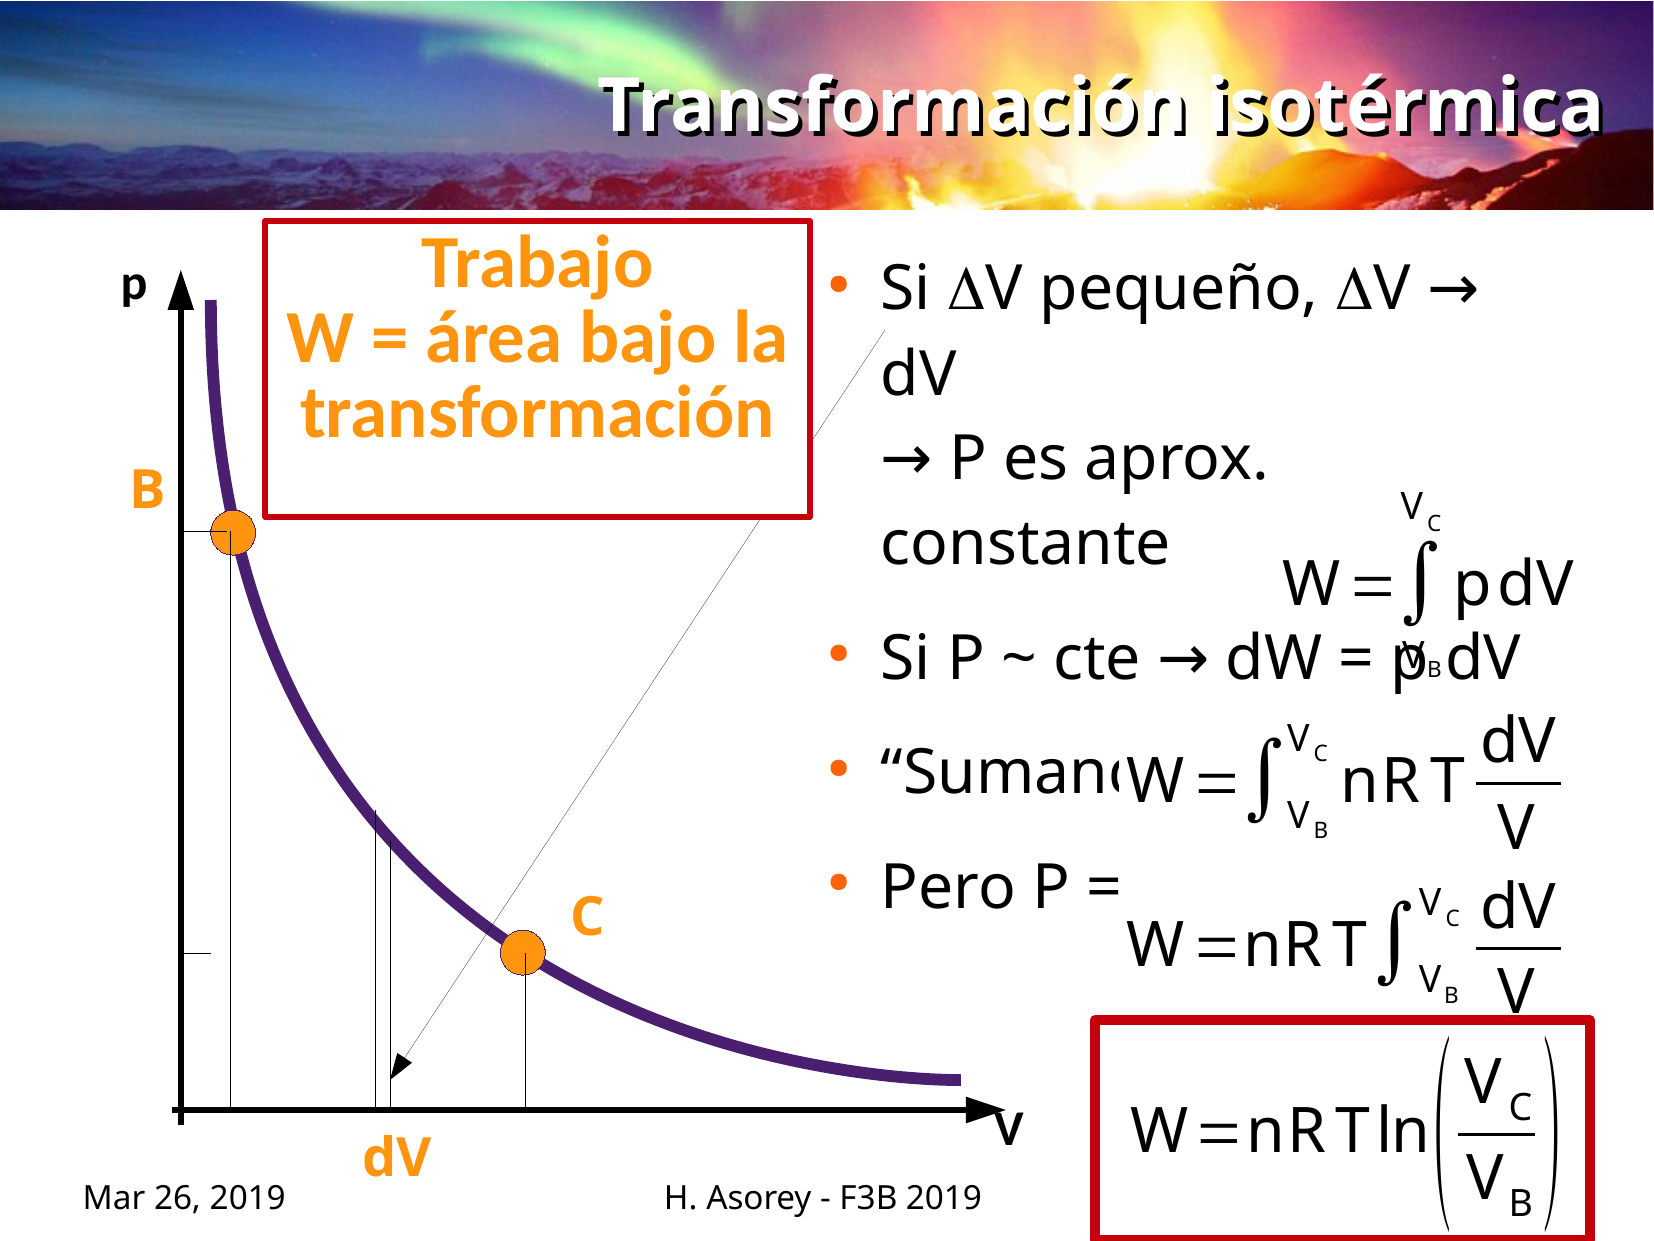

# Transformación isotérmica
Trabajo
W = área bajo la transformación
Si DV pequeño, DV → dV
→ P es aprox. constante
Si P ~ cte → dW = p dV
“Sumando”:
Pero P = n R T / V:
p
V
B
C
dV
Mar 26, 2019
H. Asorey - F3B 2019
18